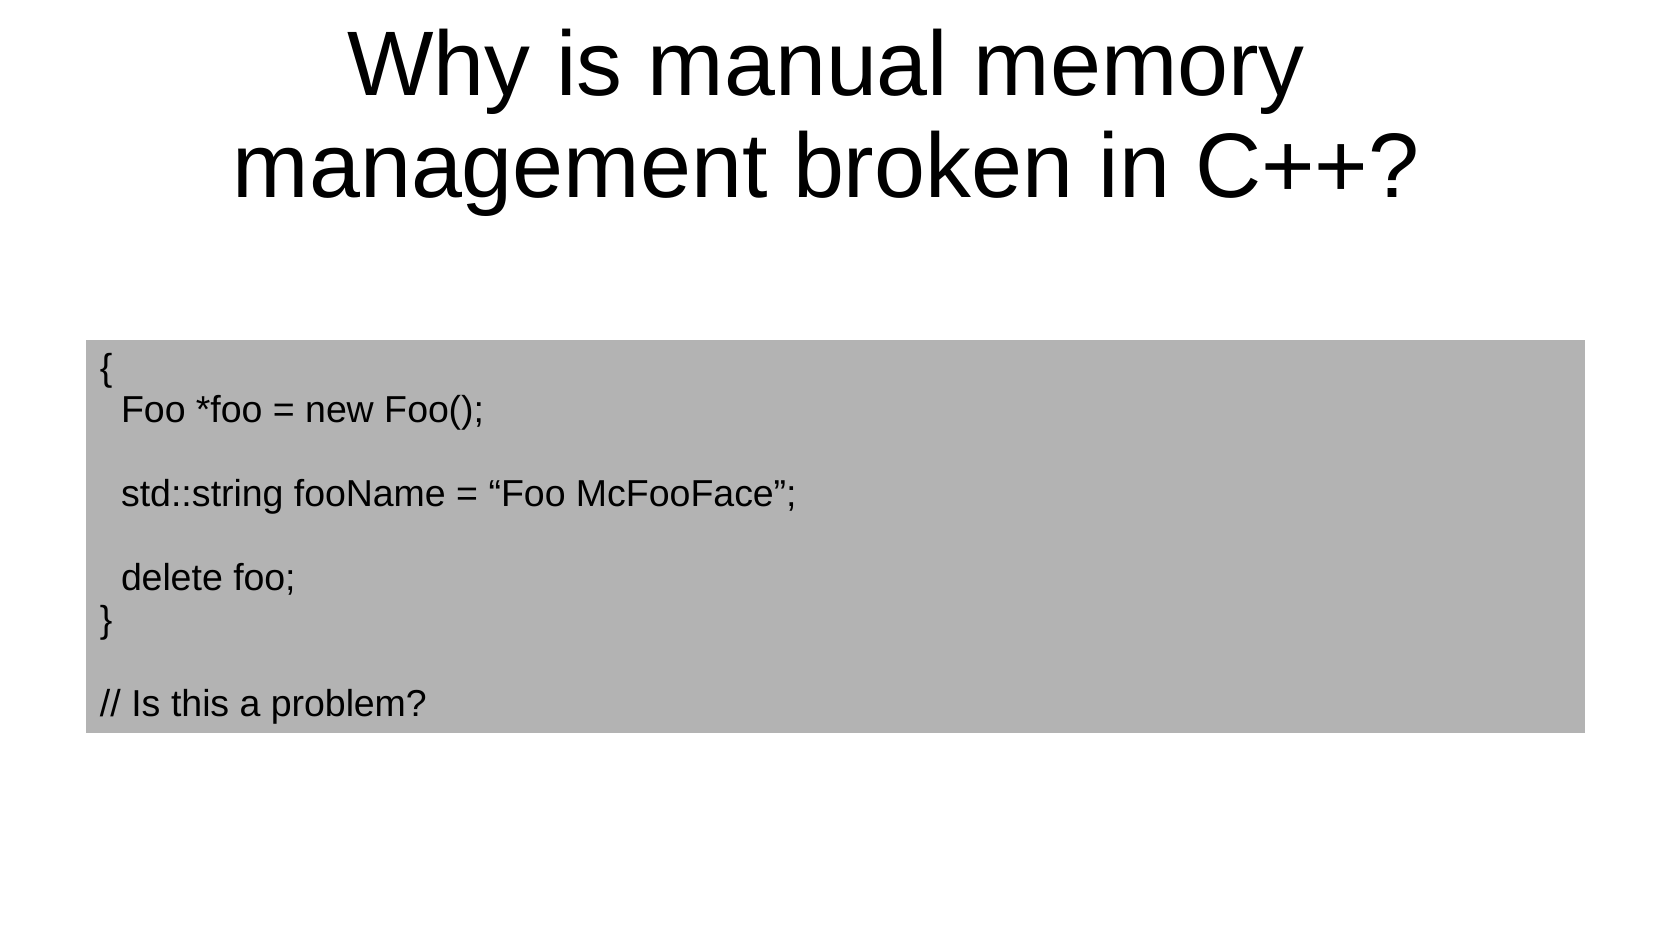

# Why is manual memory management broken in C++?
| { Foo \*foo = new Foo(); std::string fooName = “Foo McFooFace”; delete foo; } // Is this a problem? |
| --- |